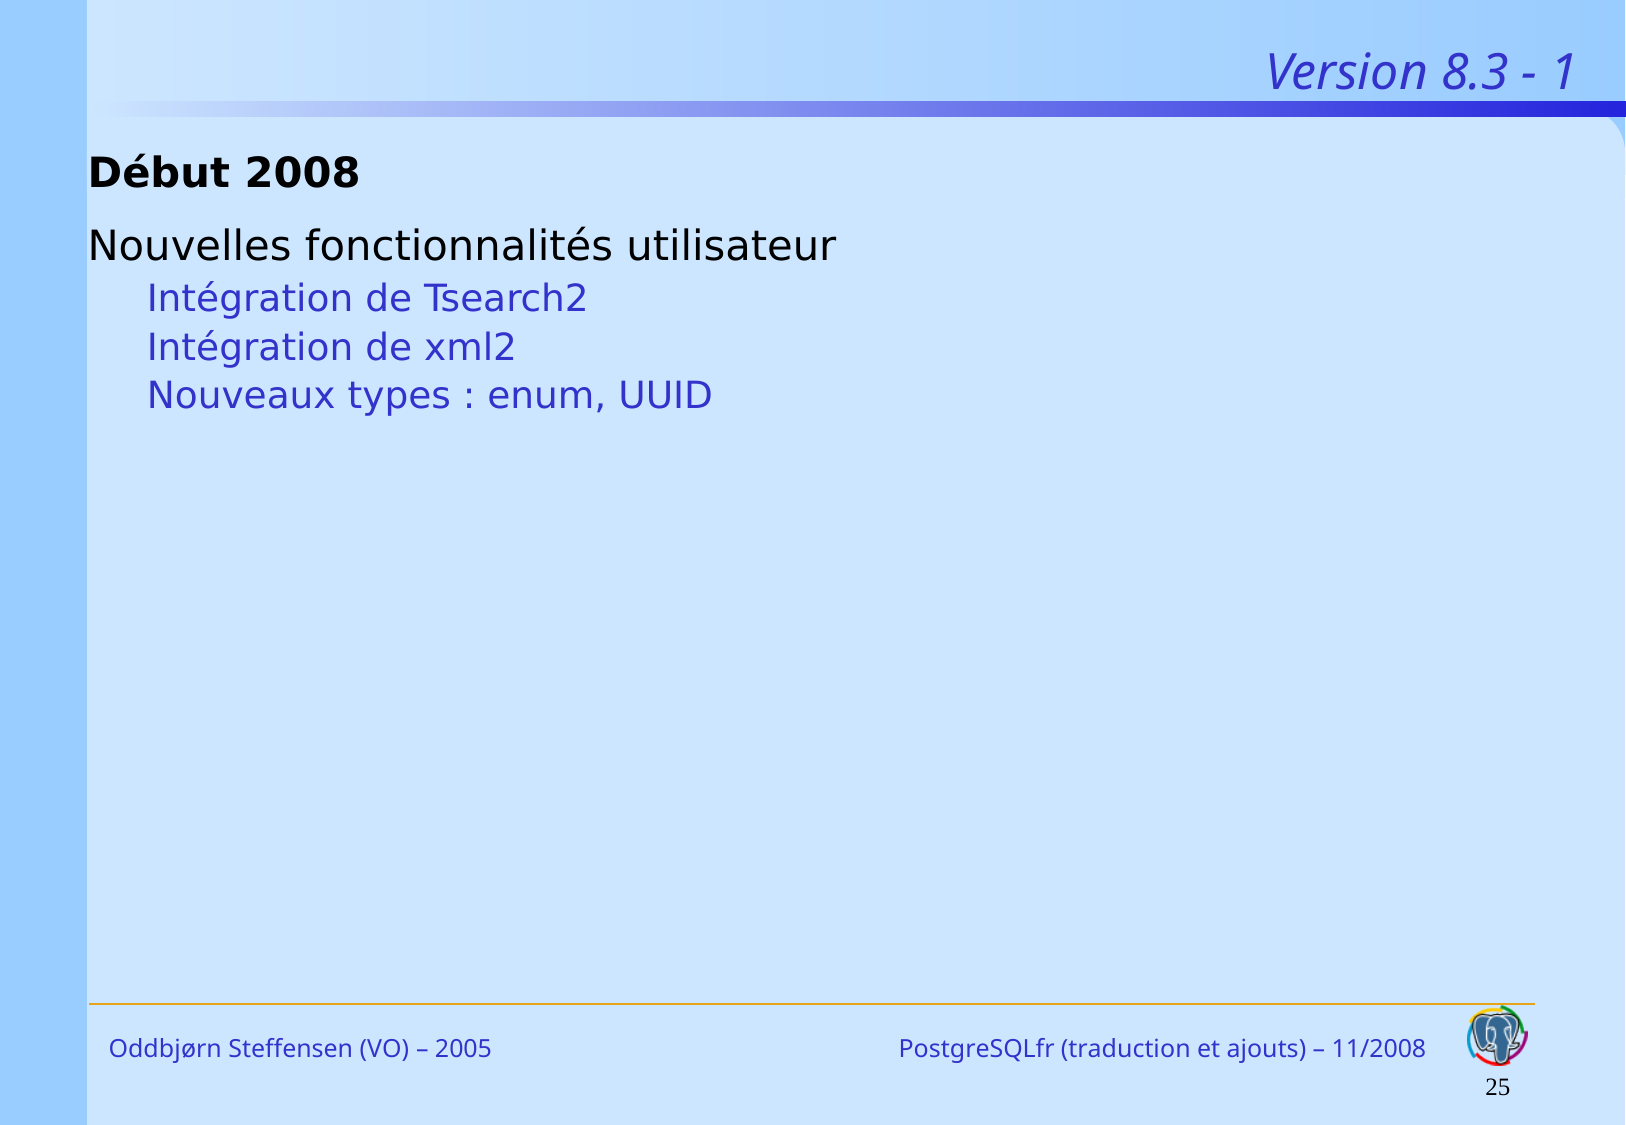

# Version 8.3 - 1
Début 2008
Nouvelles fonctionnalités utilisateur
Intégration de Tsearch2
Intégration de xml2
Nouveaux types : enum, UUID